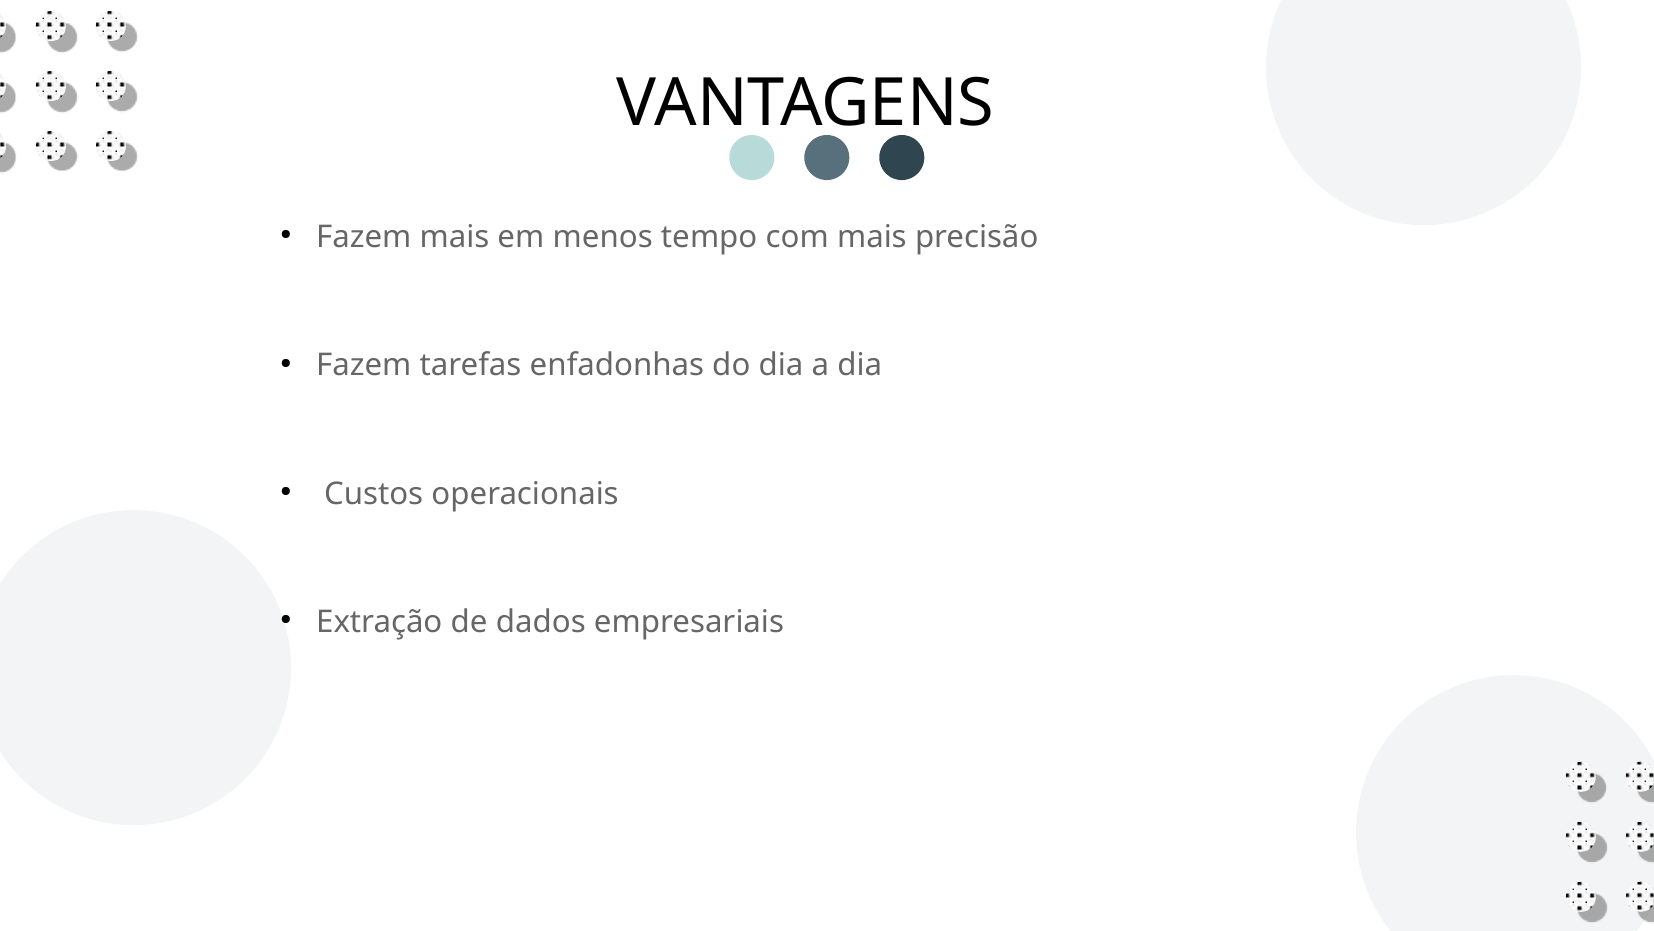

VANTAGENS
Fazem mais em menos tempo com mais precisão
Fazem tarefas enfadonhas do dia a dia
 Custos operacionais
Extração de dados empresariais